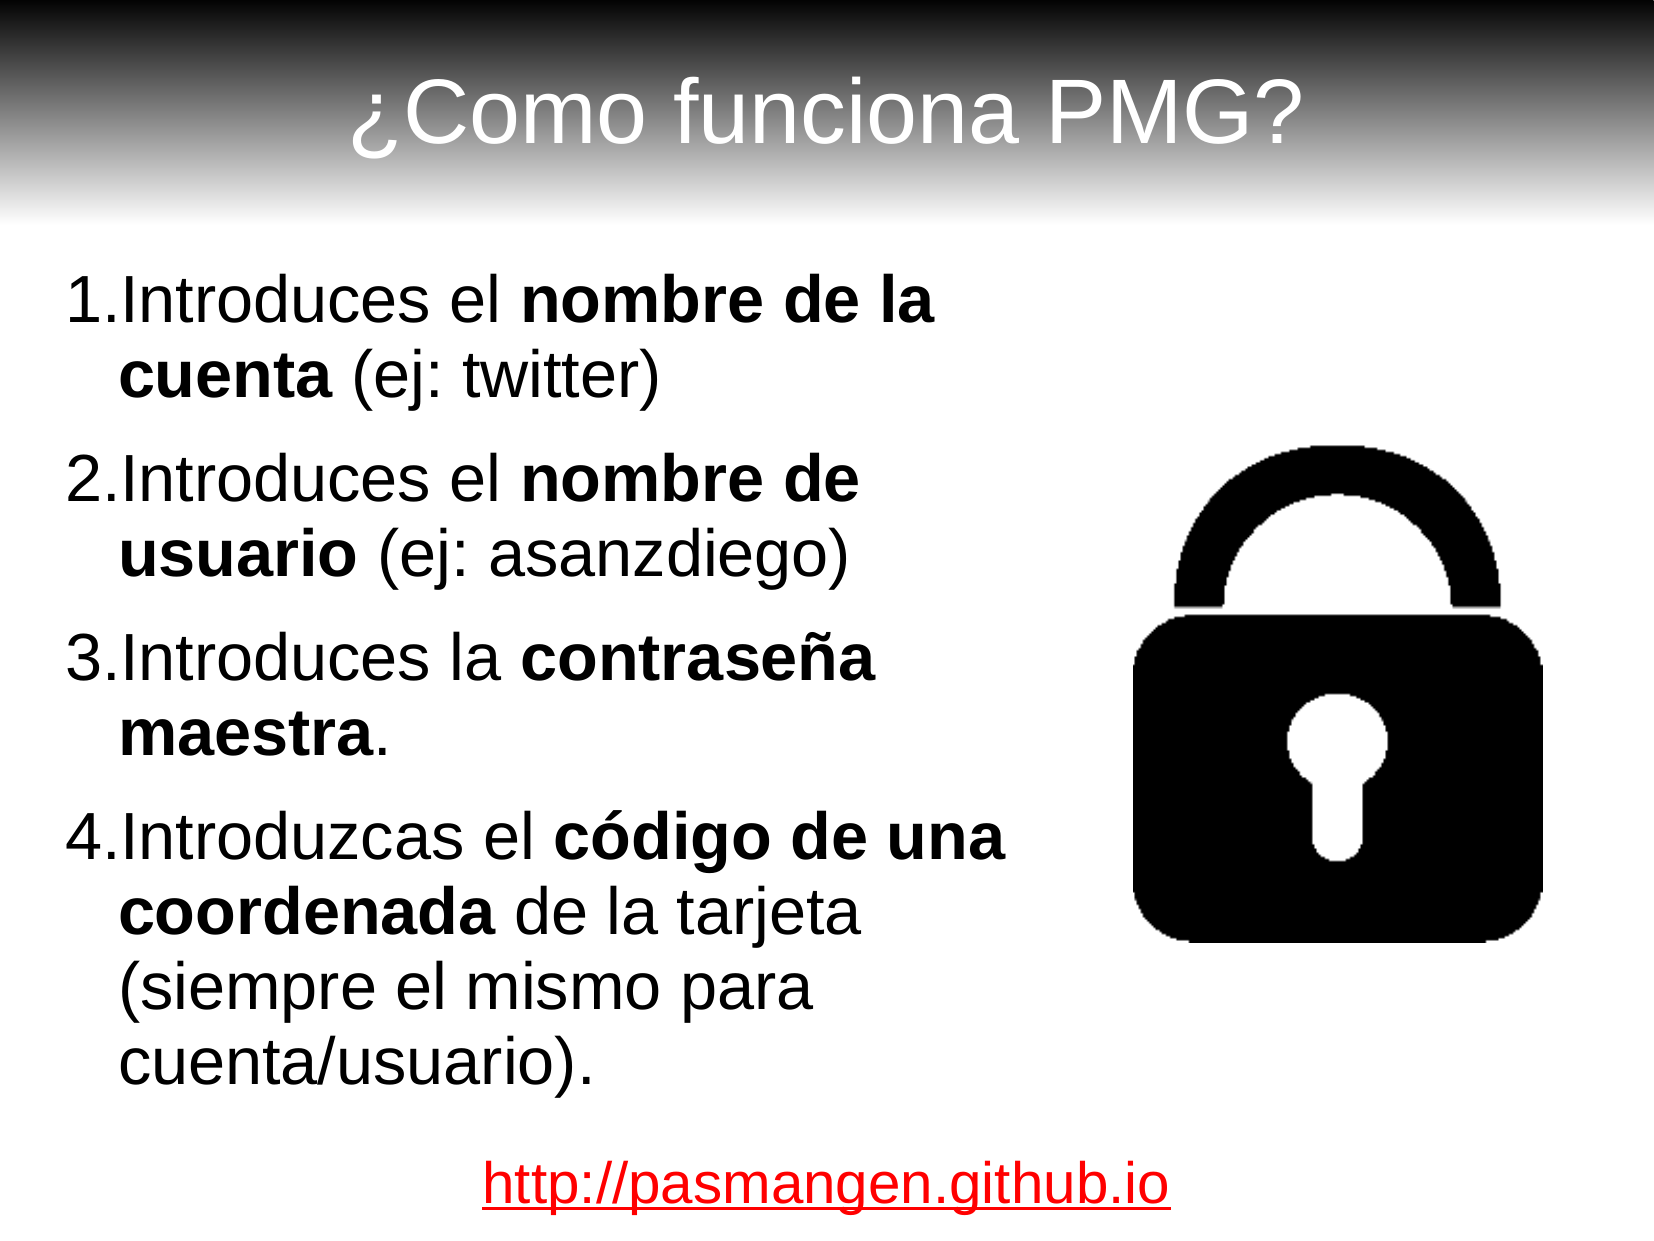

# ¿Como funciona PMG?
Introduces el nombre de la cuenta (ej: twitter)
Introduces el nombre de usuario (ej: asanzdiego)
Introduces la contraseña maestra.
Introduzcas el código de una coordenada de la tarjeta (siempre el mismo para cuenta/usuario).
http://pasmangen.github.io